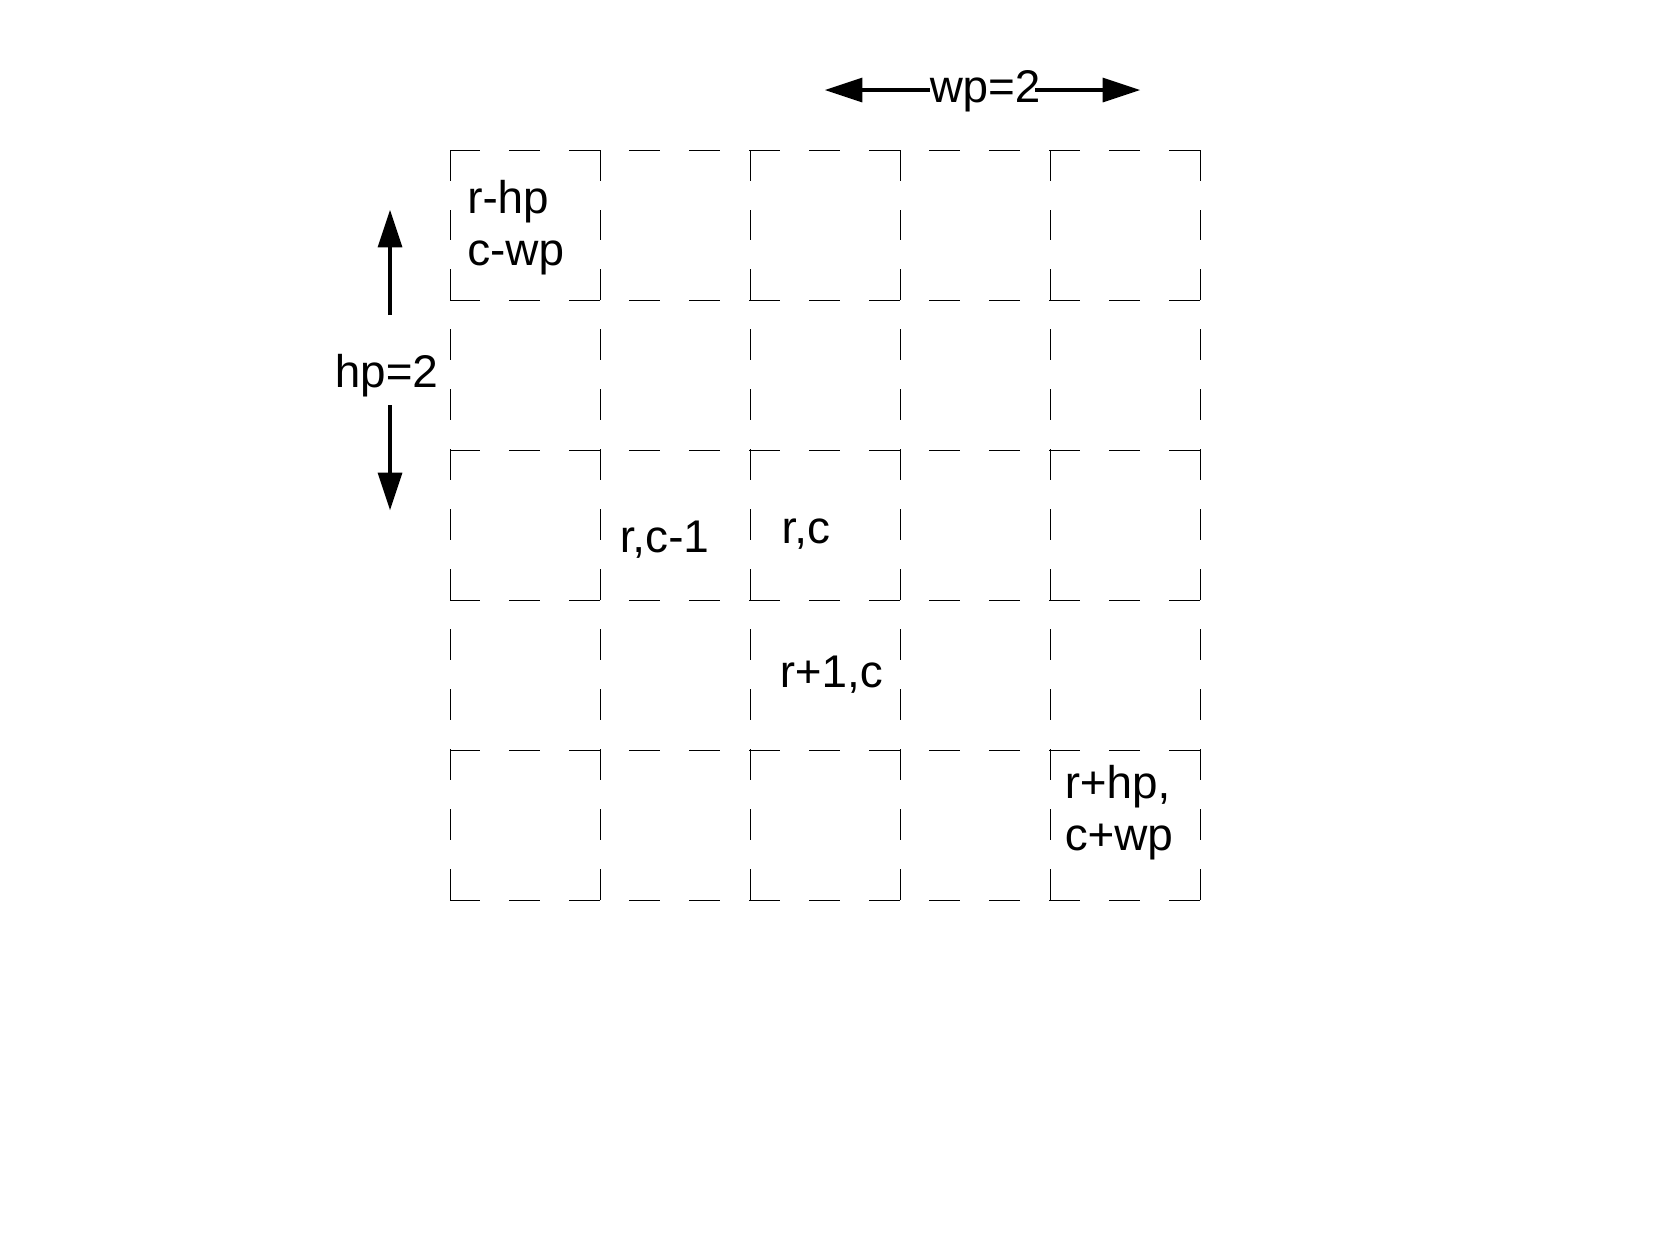

wp=2
r-hp
c-wp
hp=2
r,c
r,c-1
r+1,c
r+hp,
c+wp